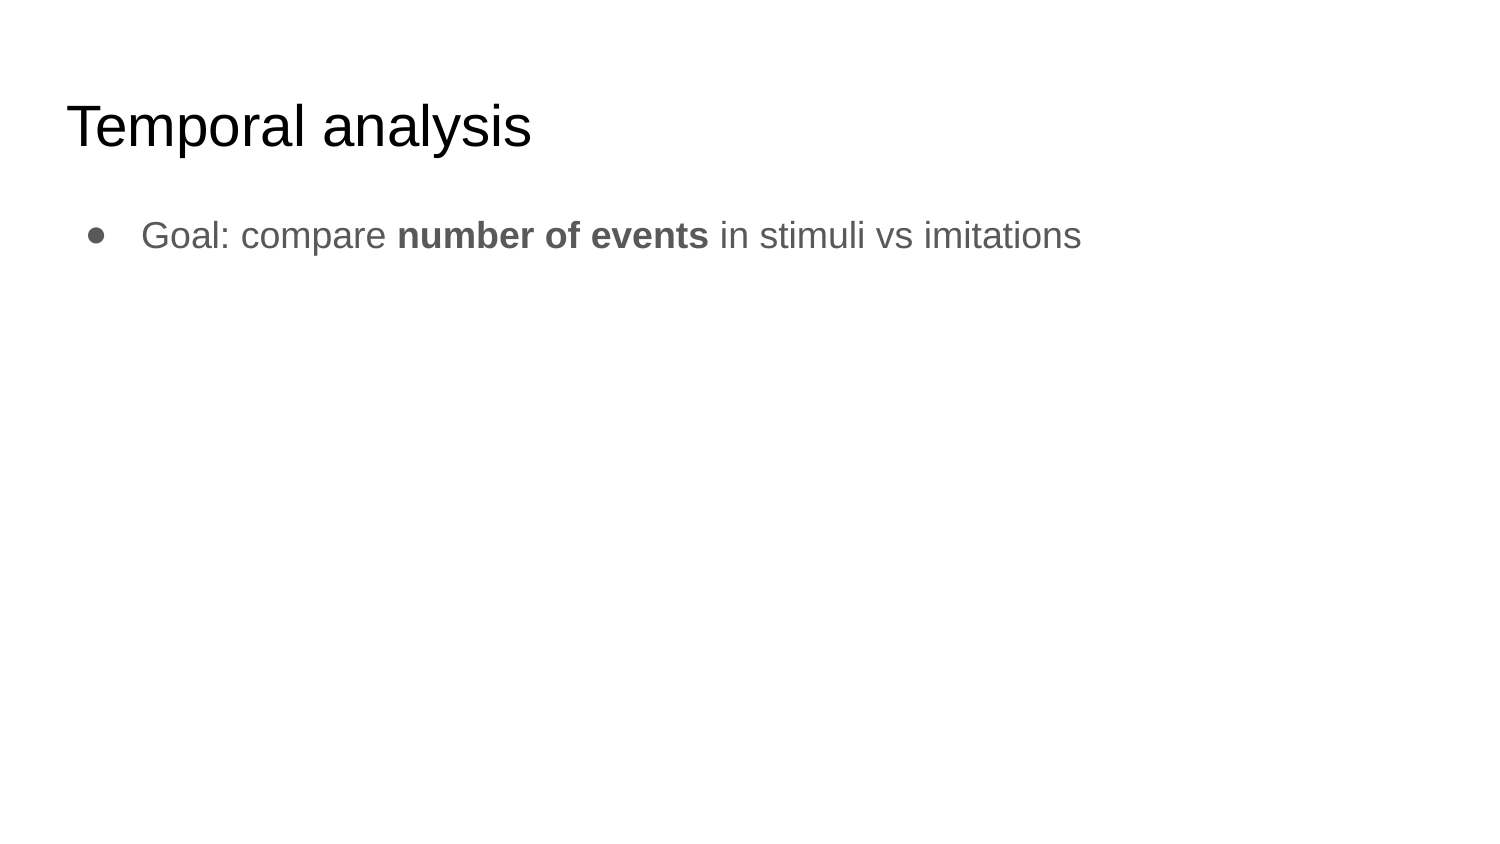

# Temporal analysis
Goal: compare number of events in stimuli vs imitations